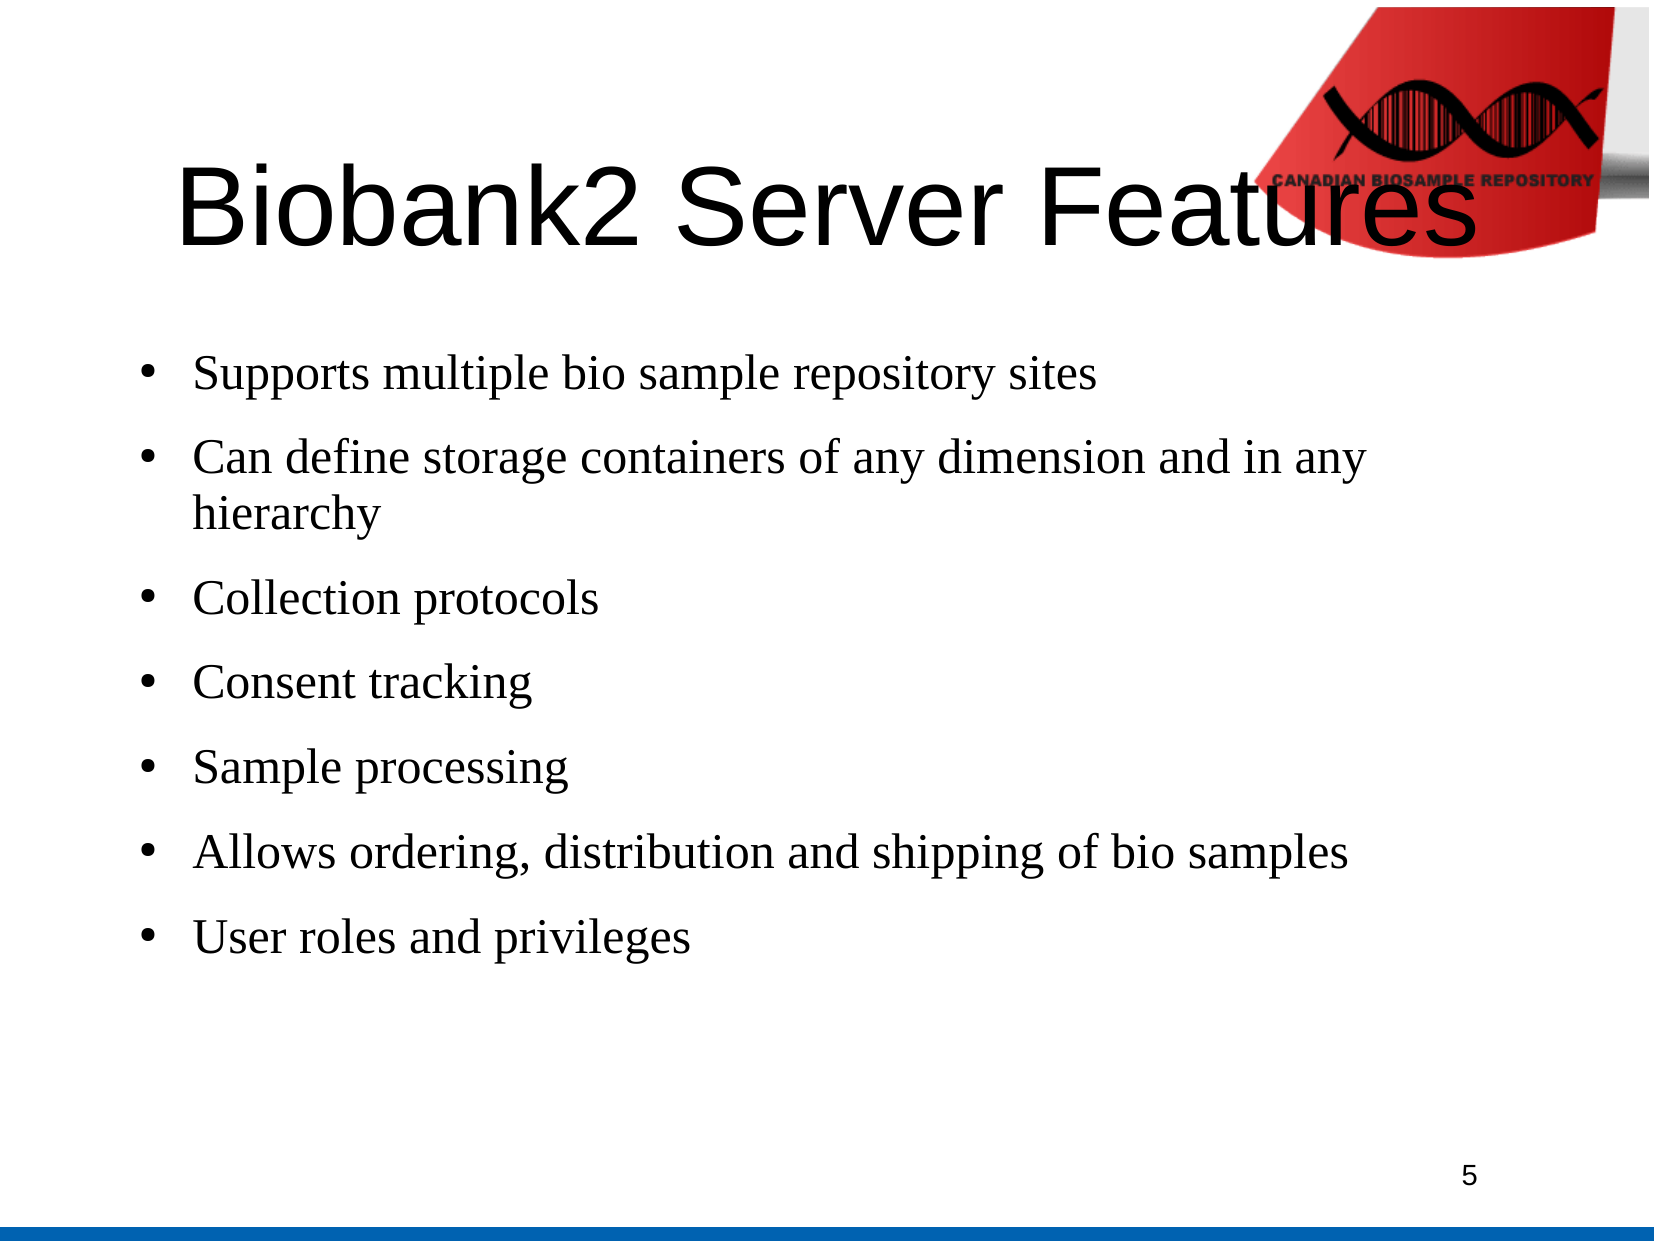

# Biobank2 Server Features
Supports multiple bio sample repository sites
Can define storage containers of any dimension and in any hierarchy
Collection protocols
Consent tracking
Sample processing
Allows ordering, distribution and shipping of bio samples
User roles and privileges